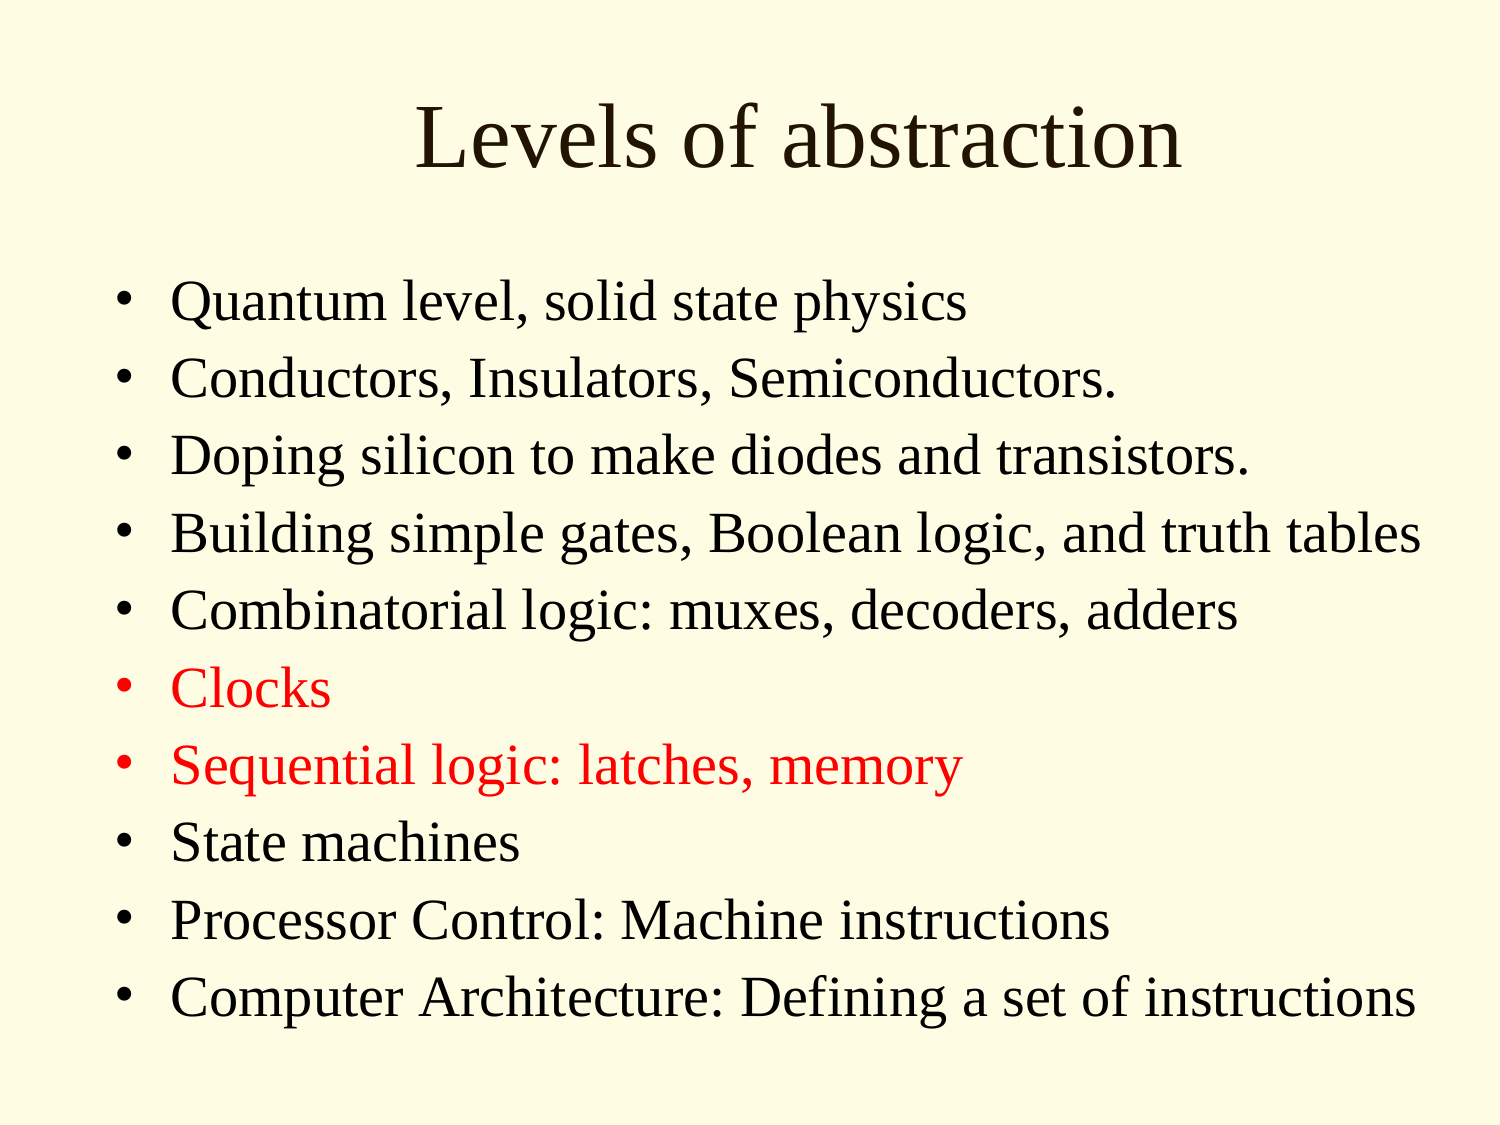

# Levels of abstraction
Quantum level, solid state physics
Conductors, Insulators, Semiconductors.
Doping silicon to make diodes and transistors.
Building simple gates, Boolean logic, and truth tables
Combinatorial logic: muxes, decoders, adders
Clocks
Sequential logic: latches, memory
State machines
Processor Control: Machine instructions
Computer Architecture: Defining a set of instructions